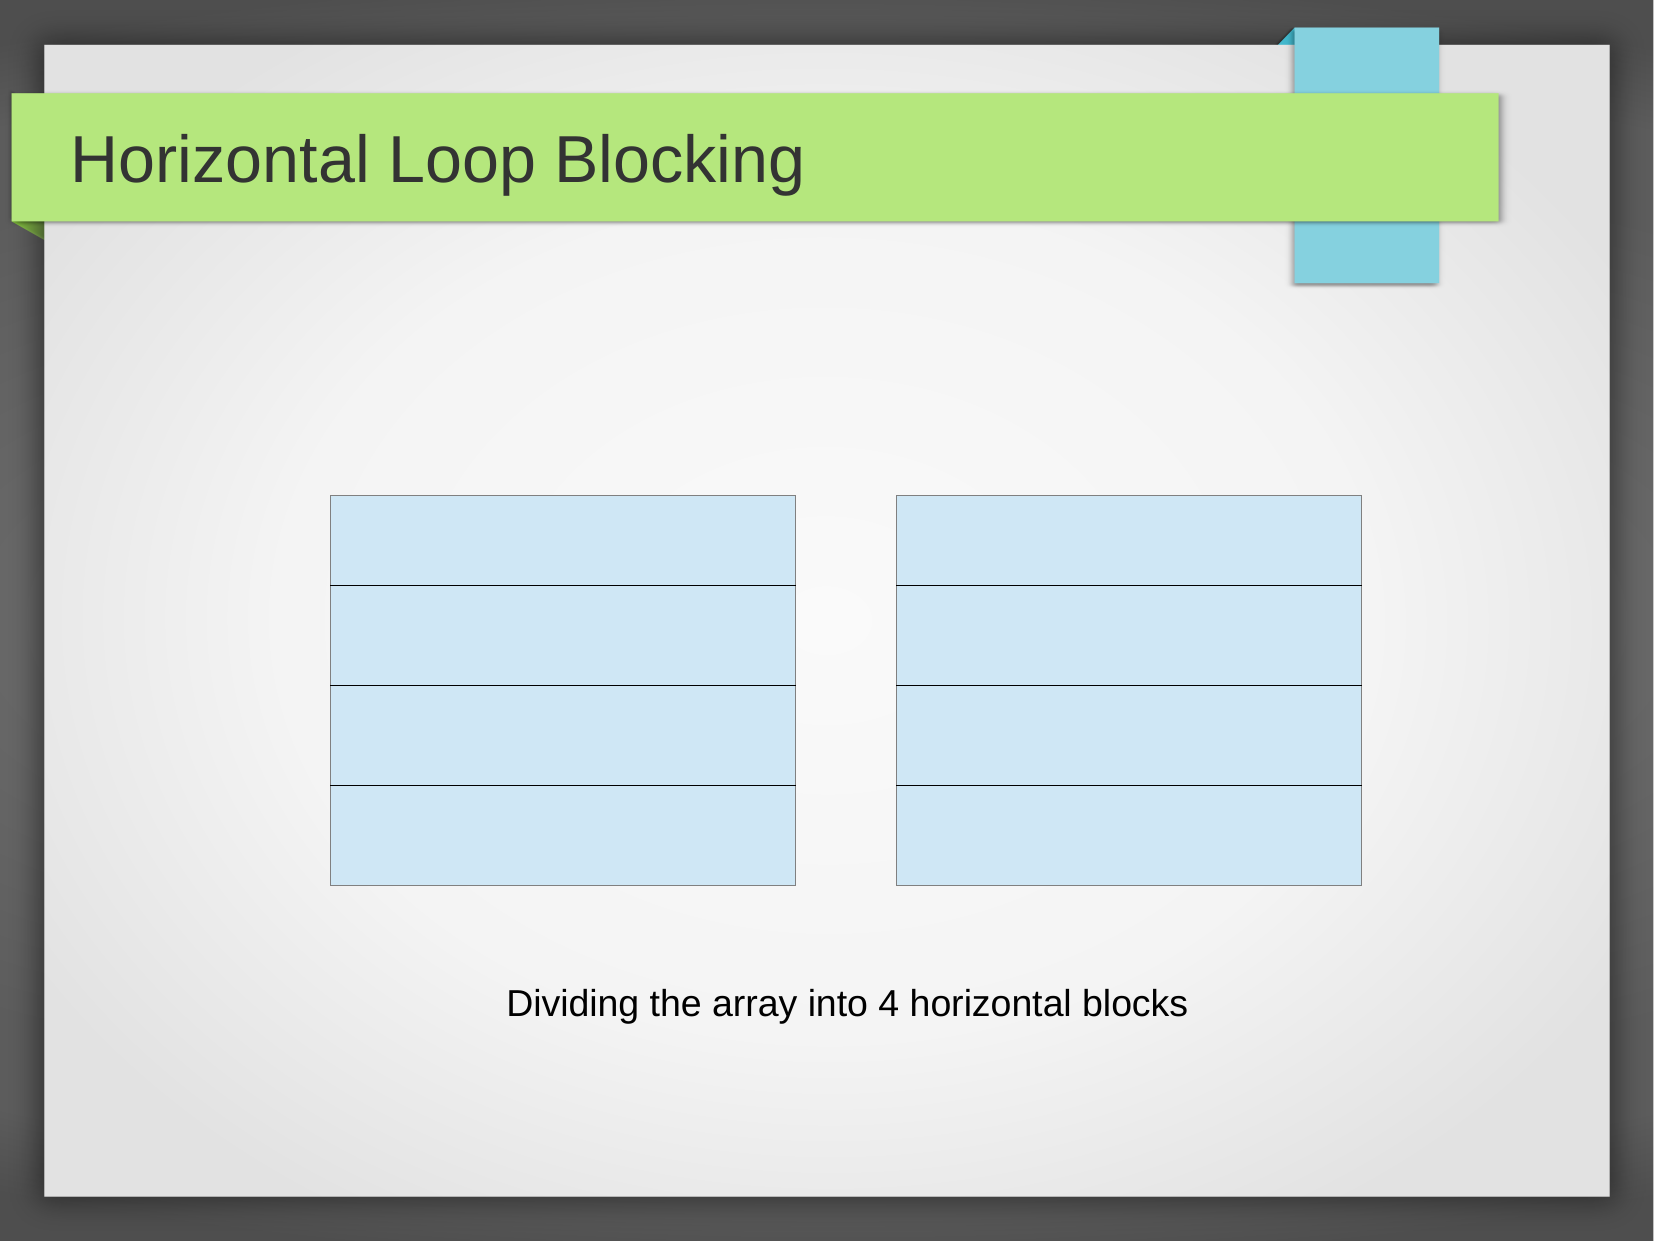

# Horizontal Loop Blocking
Dividing the array into 4 horizontal blocks